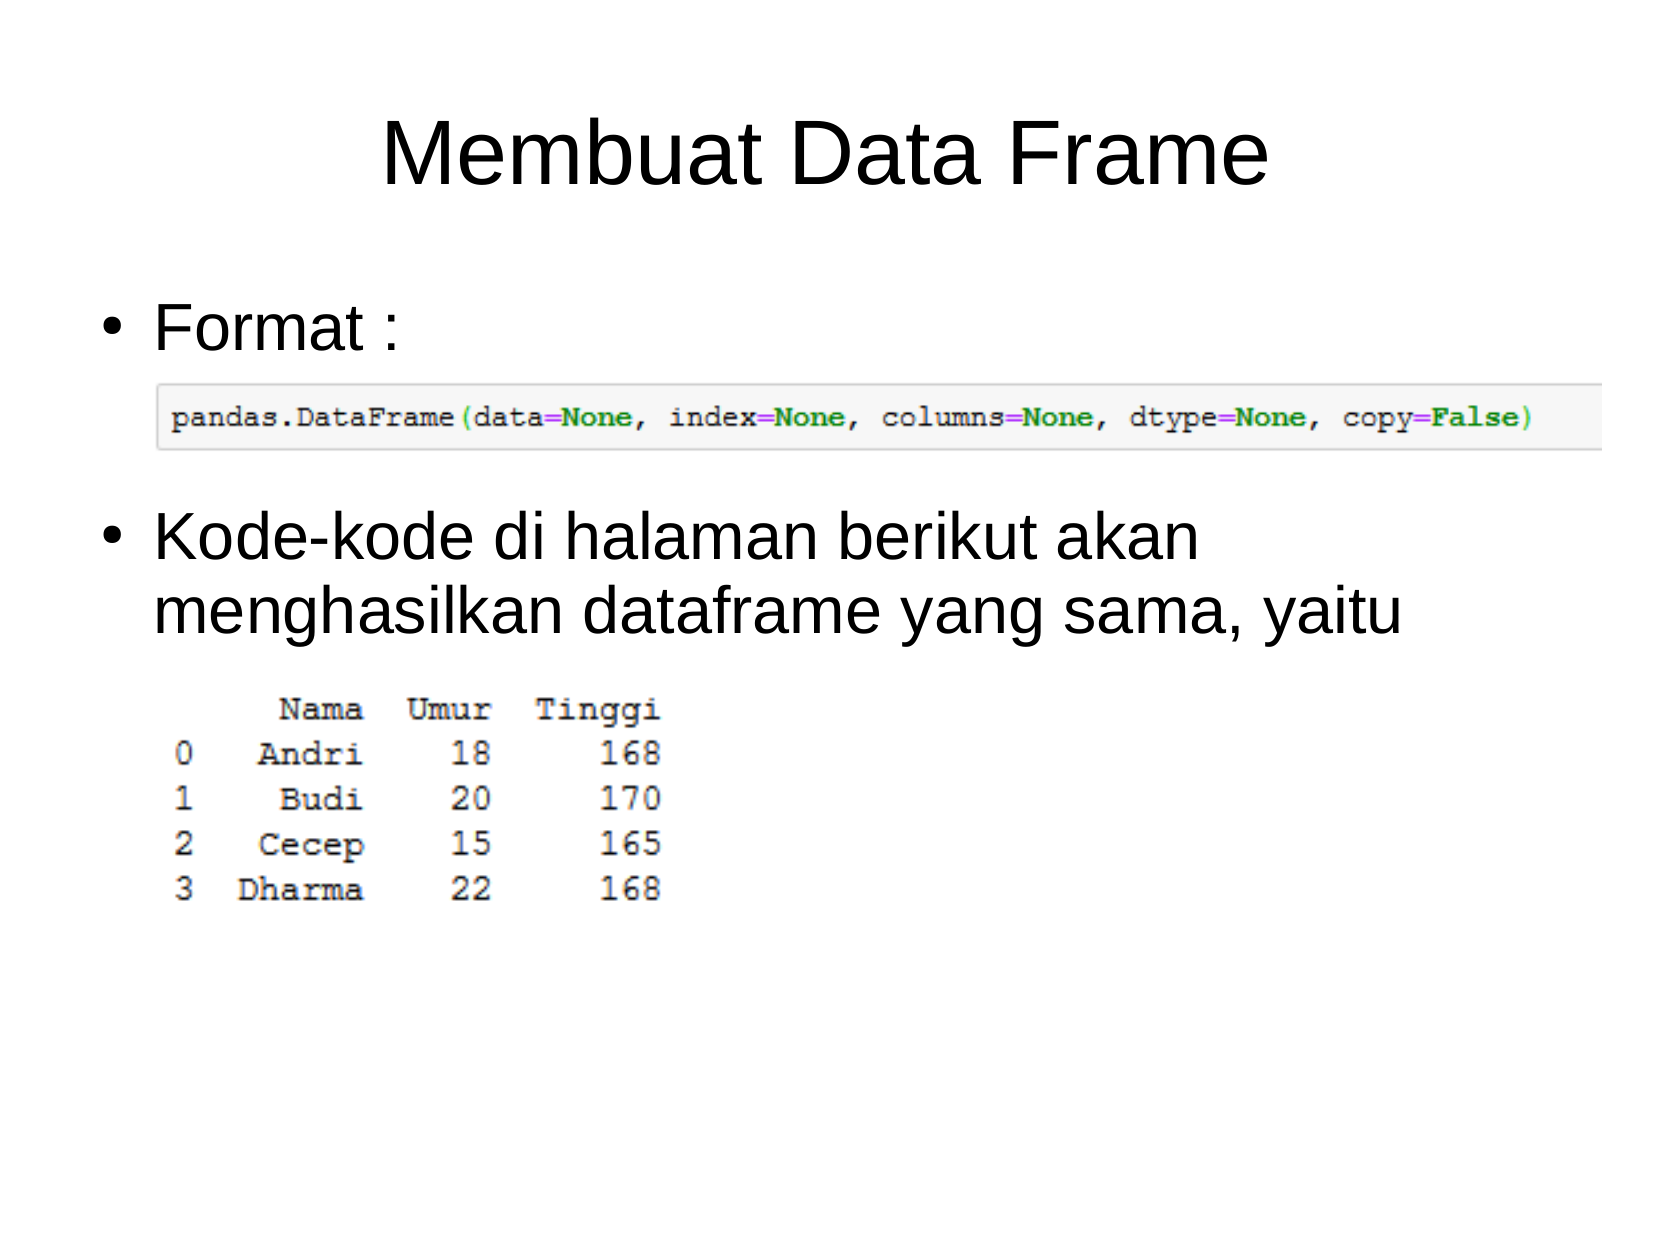

# Membuat Data Frame
Format :
Kode-kode di halaman berikut akan menghasilkan dataframe yang sama, yaitu